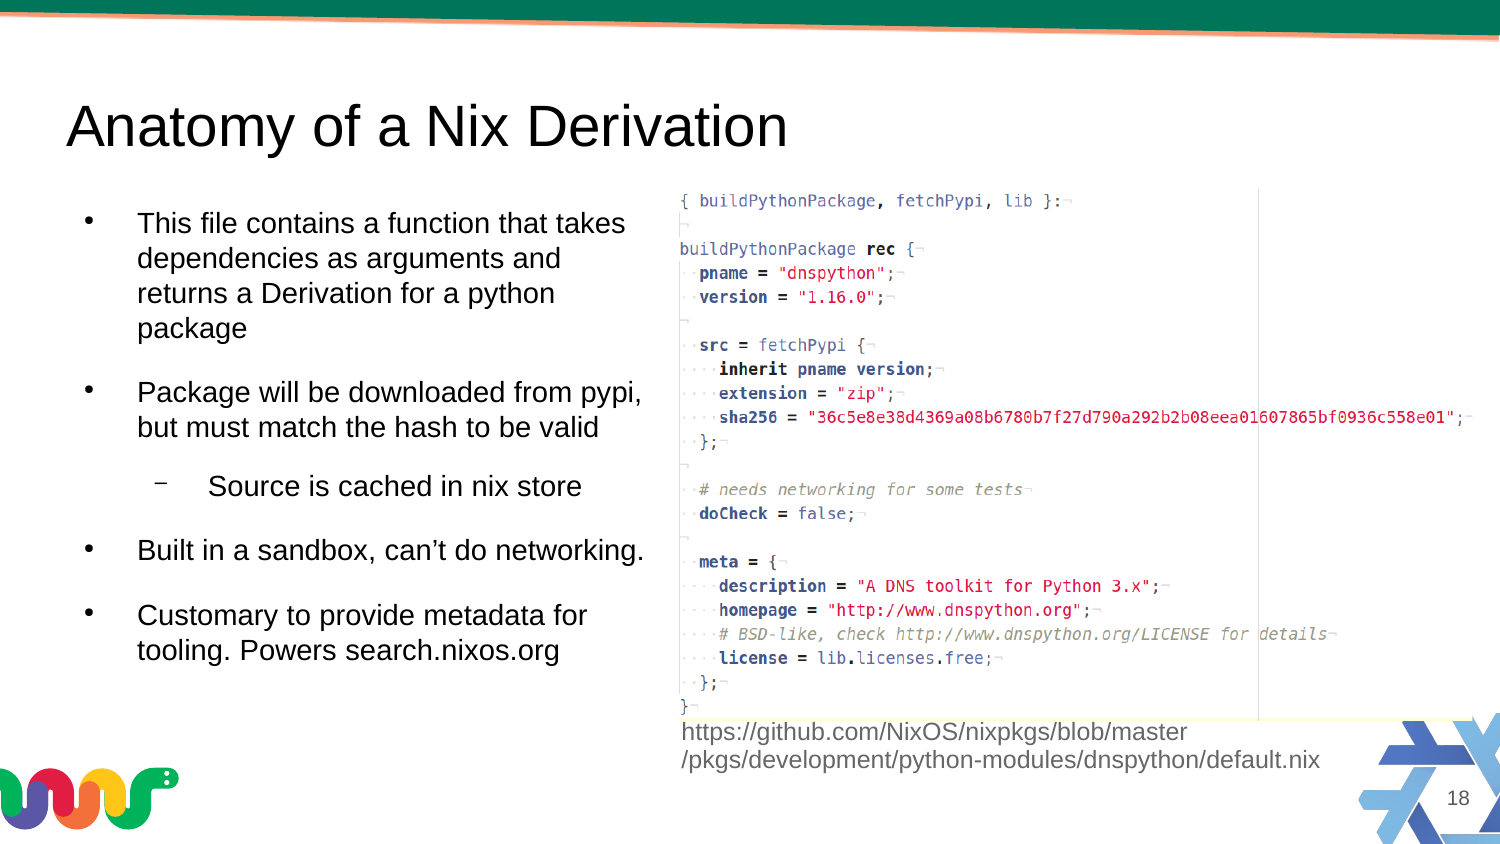

# Anatomy of a Nix Derivation
This file contains a function that takes dependencies as arguments and returns a Derivation for a python package
Package will be downloaded from pypi, but must match the hash to be valid
Source is cached in nix store
Built in a sandbox, can’t do networking.
Customary to provide metadata for tooling. Powers search.nixos.org
https://github.com/NixOS/nixpkgs/blob/master
/pkgs/development/python-modules/dnspython/default.nix
18